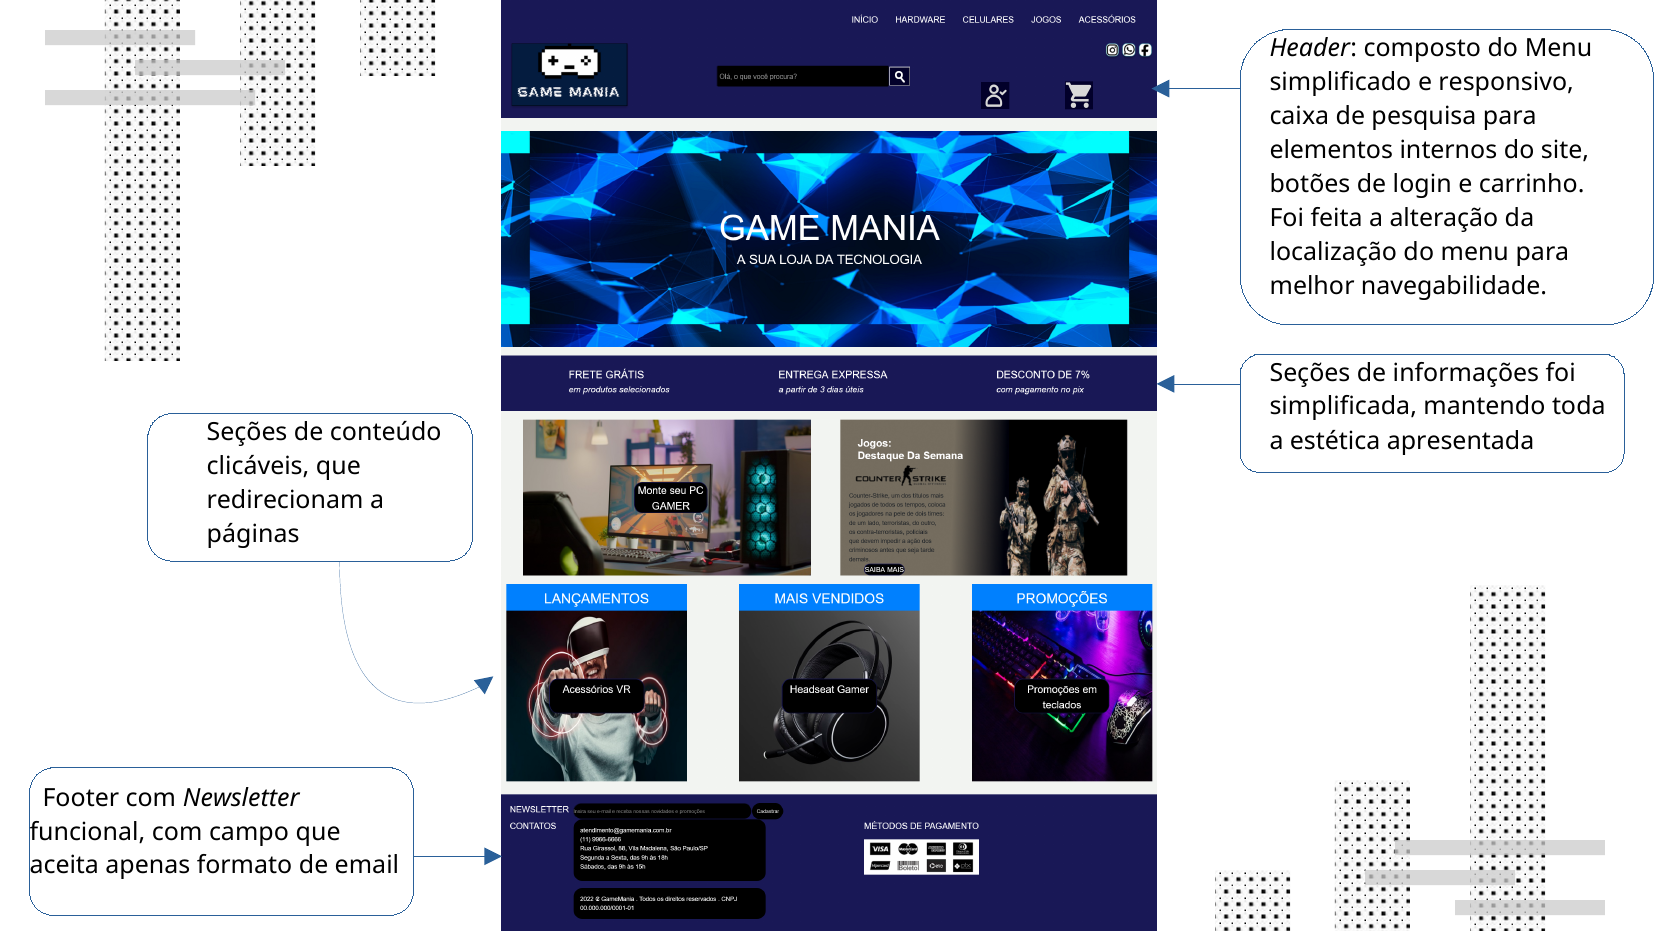

Header: composto do Menu simplificado e responsivo, caixa de pesquisa para elementos internos do site, botões de login e carrinho. Foi feita a alteração da localização do menu para melhor navegabilidade.
Seções de informações foi simplificada, mantendo toda a estética apresentada
Seções de conteúdo clicáveis, que redirecionam a páginas
 Footer com Newsletter funcional, com campo que aceita apenas formato de email